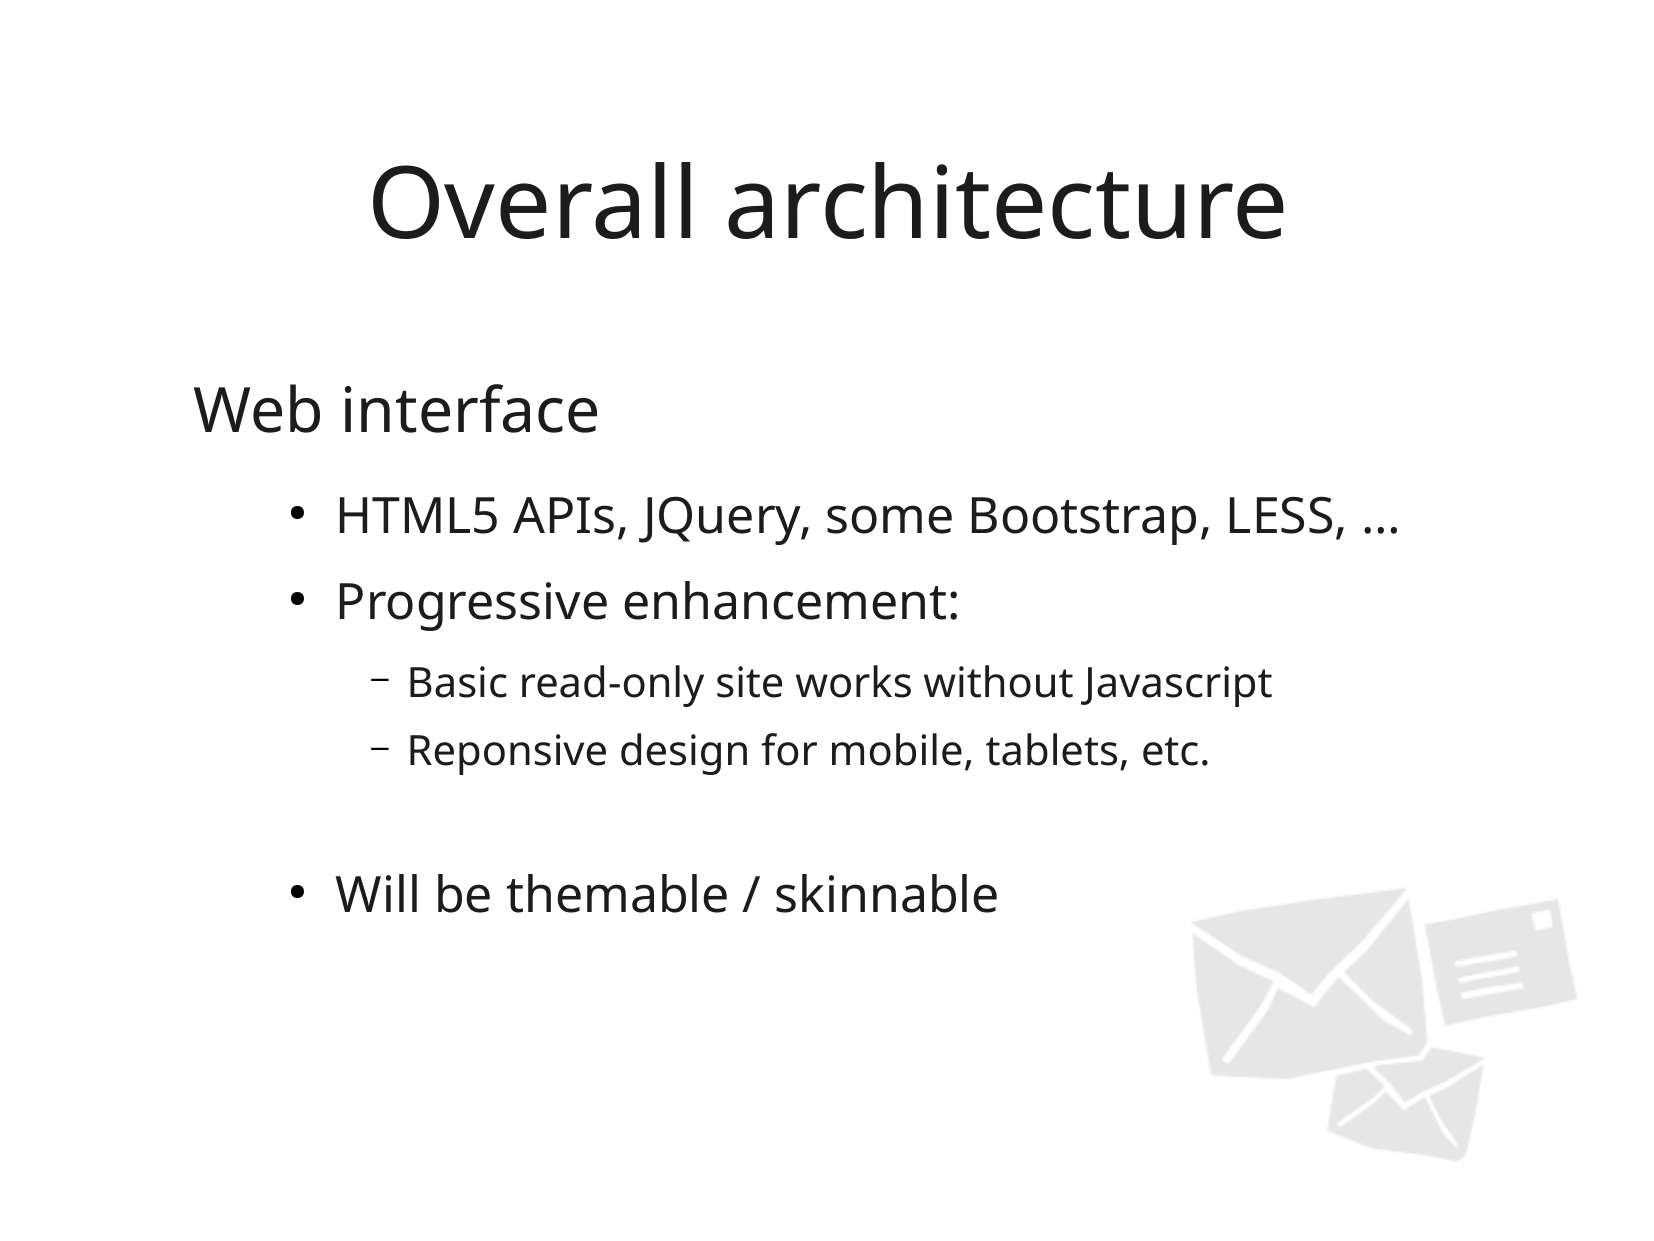

# Overall architecture
Web interface
HTML5 APIs, JQuery, some Bootstrap, LESS, …
Progressive enhancement:
Basic read-only site works without Javascript
Reponsive design for mobile, tablets, etc.
Will be themable / skinnable